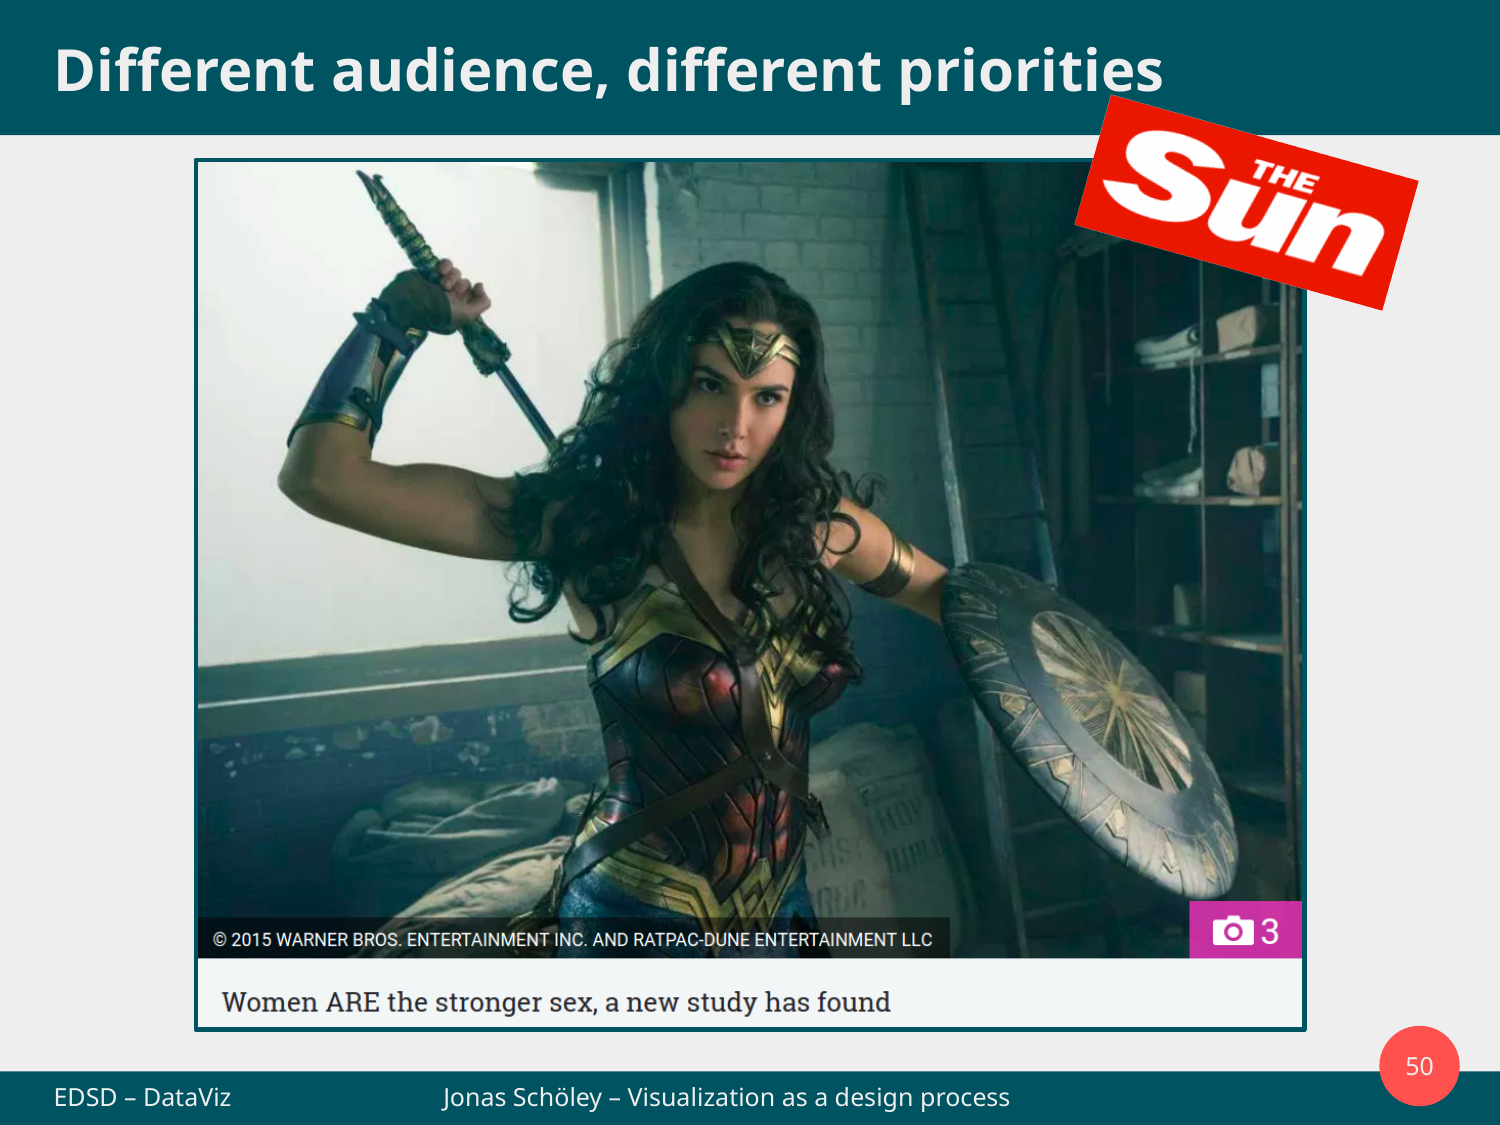

# Different audience, different priorities
50
EDSD – DataViz
Jonas Schöley – Visualization as a design process